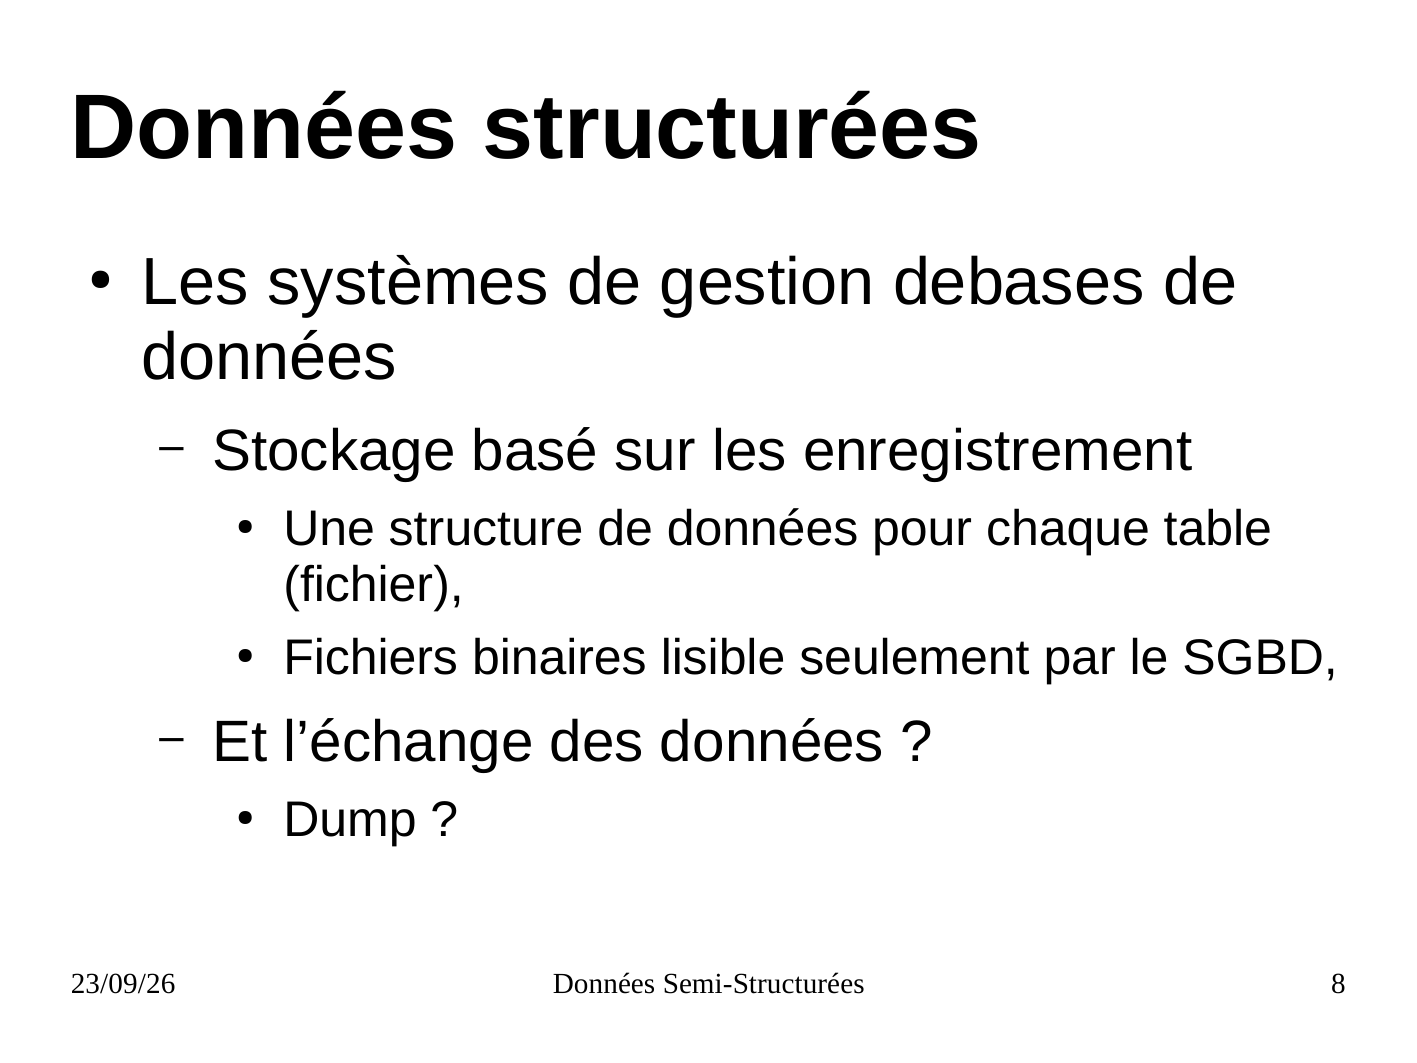

# Données structurées
Les systèmes de gestion debases de données
Stockage basé sur les enregistrement
Une structure de données pour chaque table (fichier),
Fichiers binaires lisible seulement par le SGBD,
Et l’échange des données ?
Dump ?
Données Semi-Structurées
8